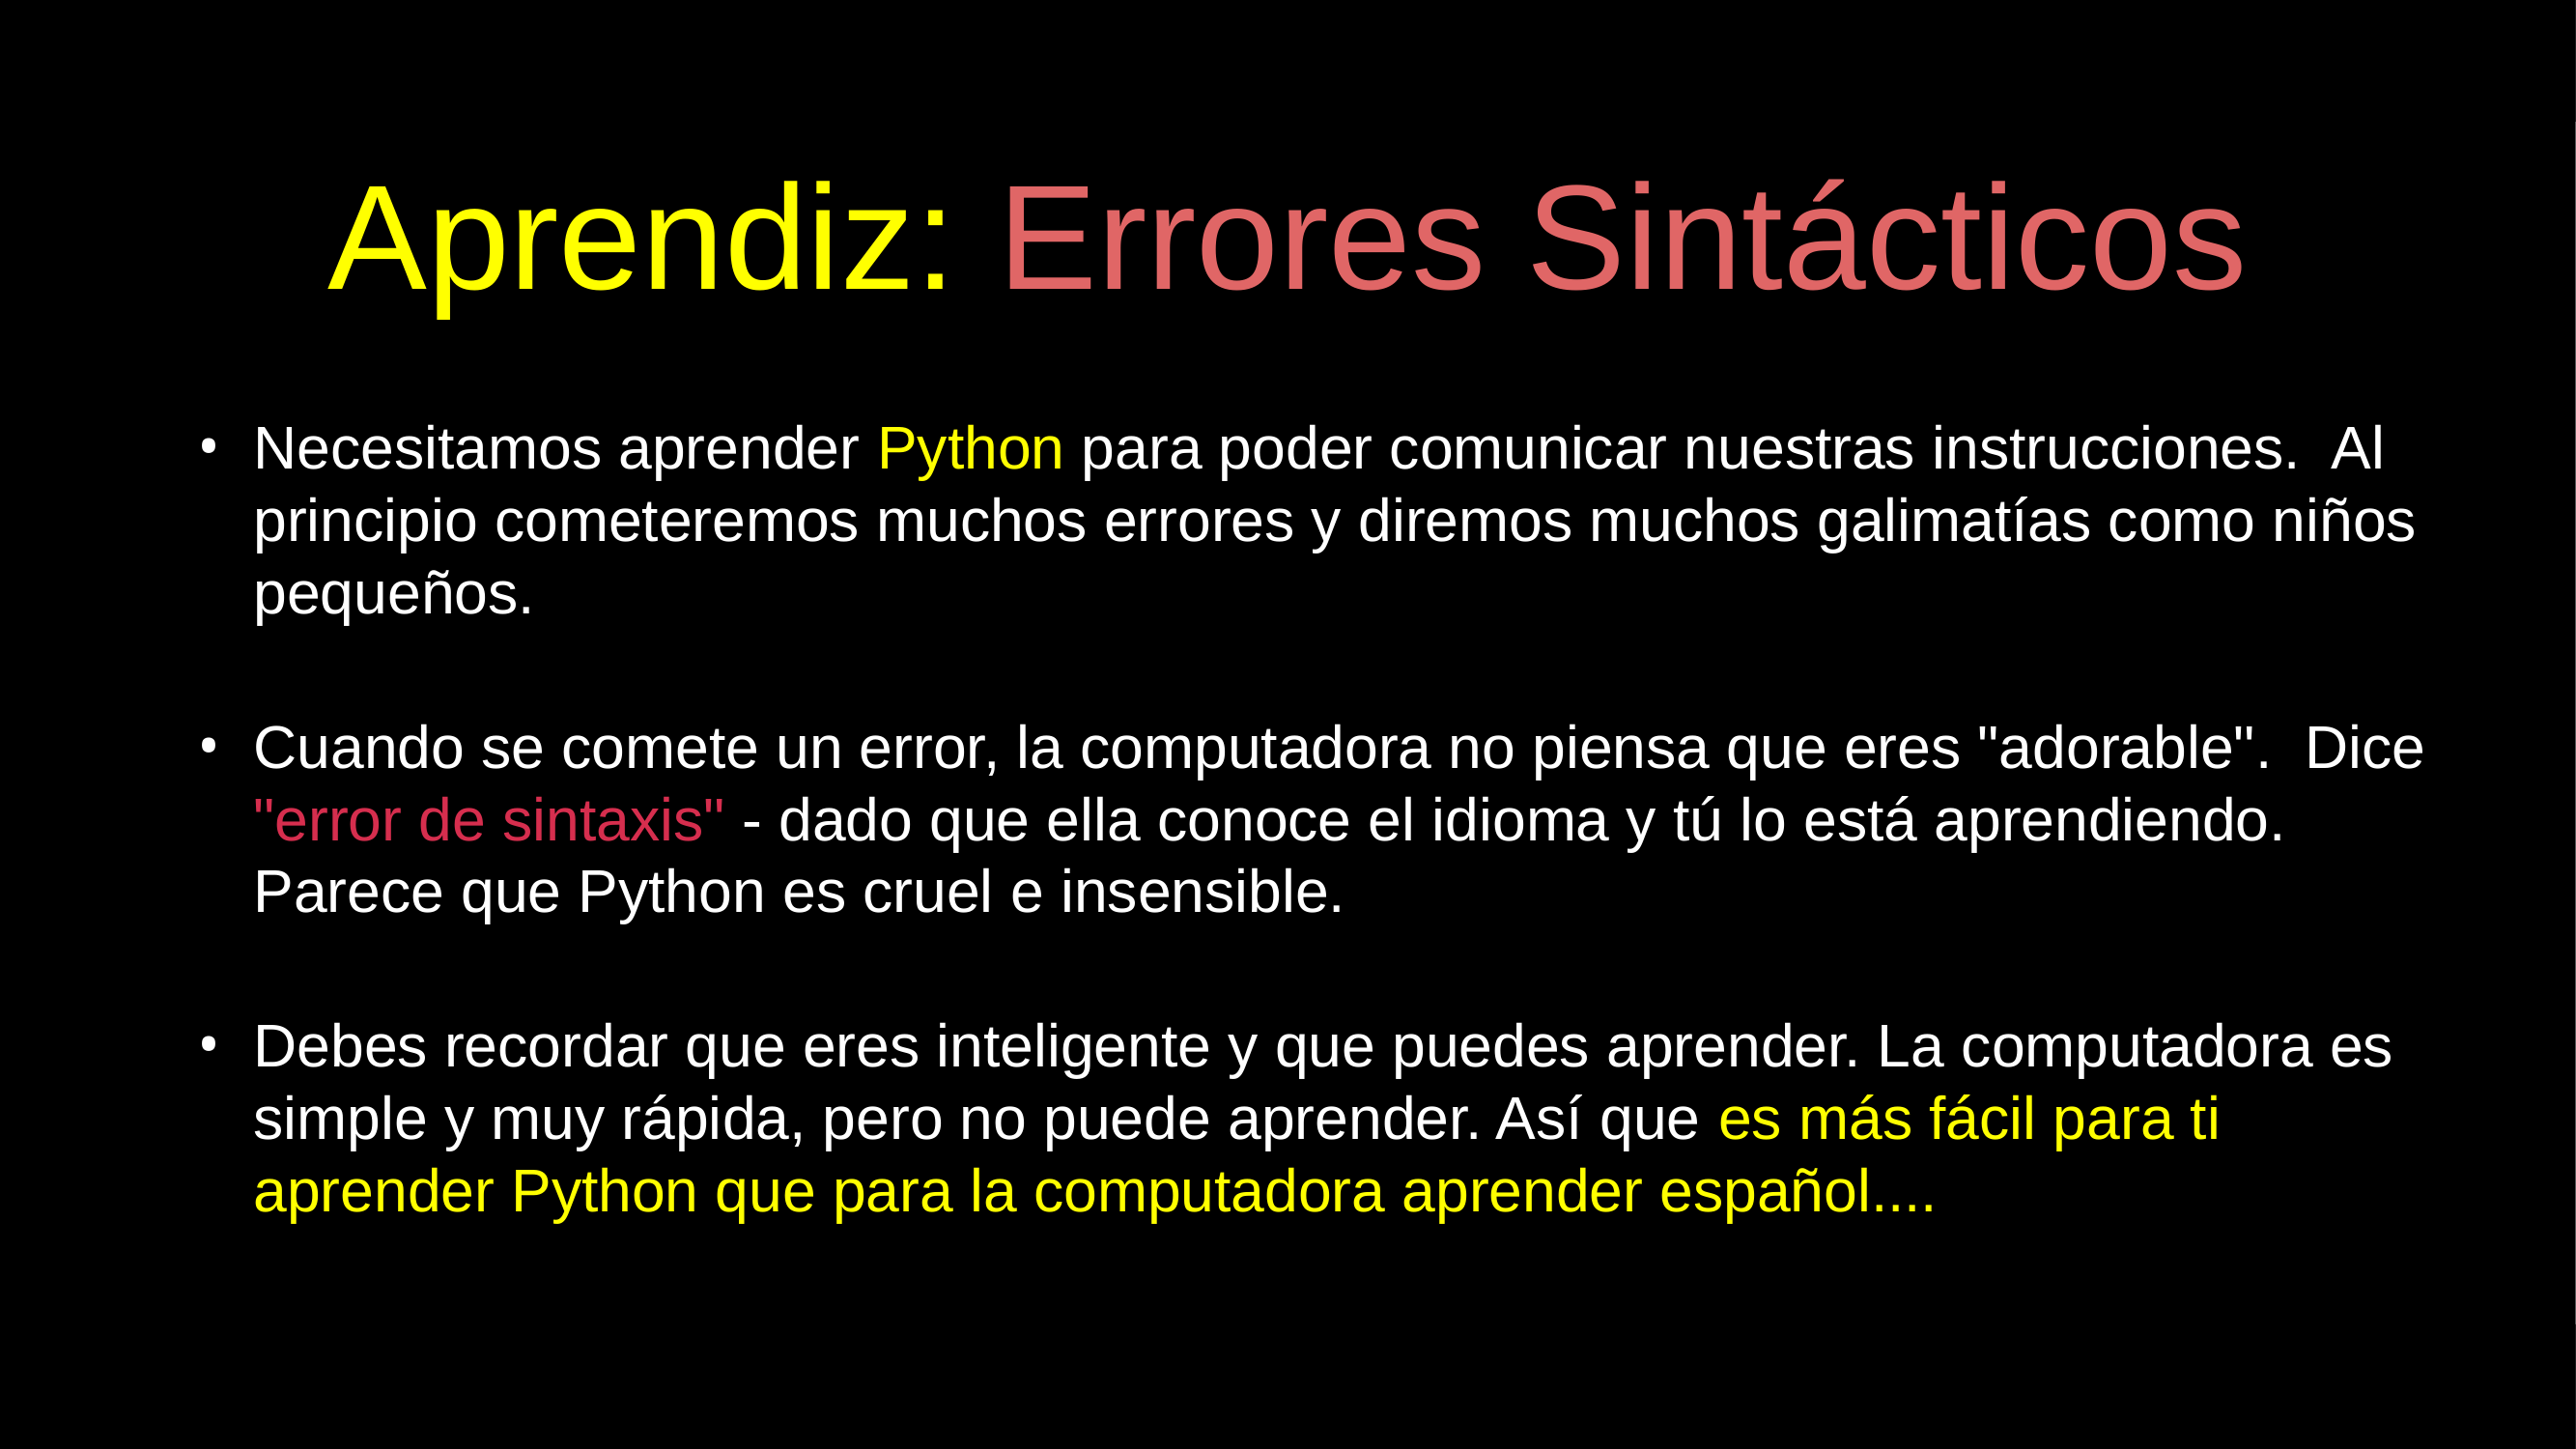

# Aprendiz: Errores Sintácticos
Necesitamos aprender Python para poder comunicar nuestras instrucciones. Al principio cometeremos muchos errores y diremos muchos galimatías como niños pequeños.
Cuando se comete un error, la computadora no piensa que eres "adorable". Dice "error de sintaxis" - dado que ella conoce el idioma y tú lo está aprendiendo. Parece que Python es cruel e insensible.
Debes recordar que eres inteligente y que puedes aprender. La computadora es simple y muy rápida, pero no puede aprender. Así que es más fácil para ti aprender Python que para la computadora aprender español....